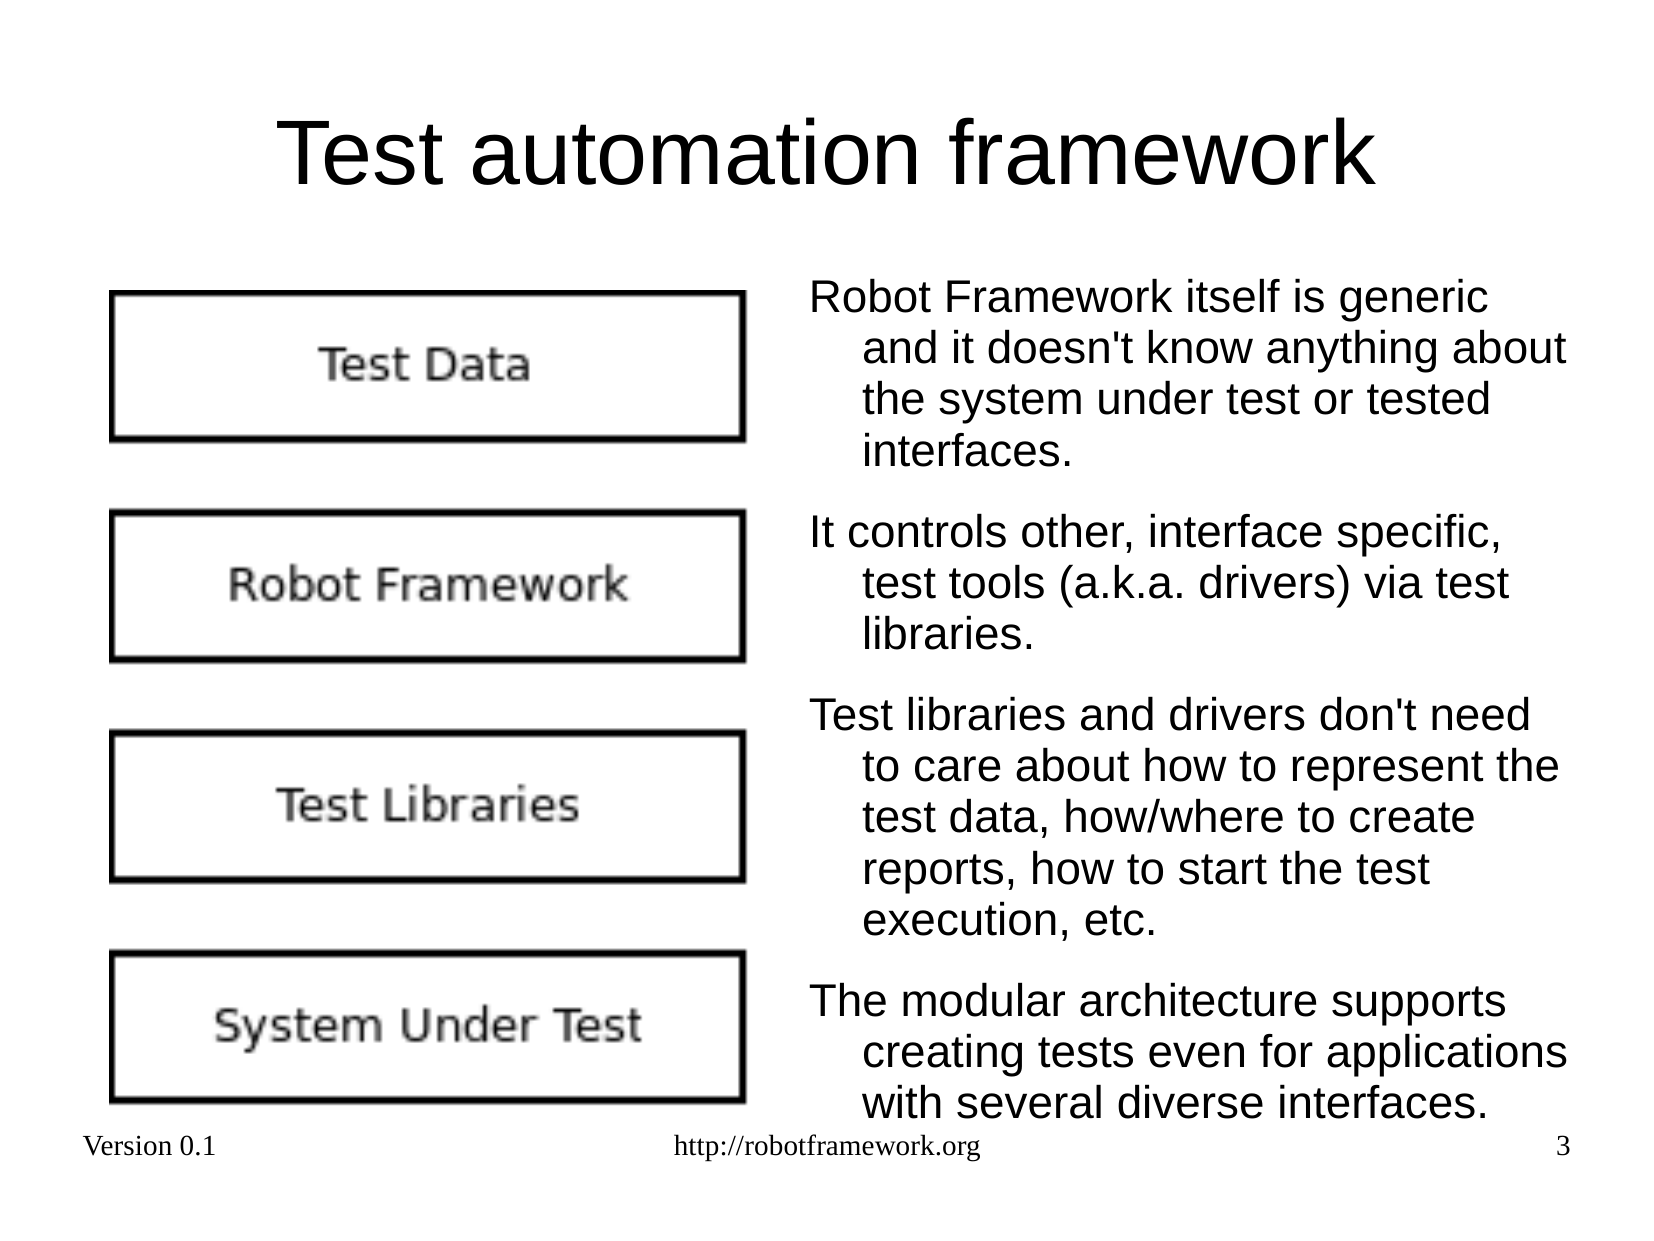

# Test automation framework
Robot Framework itself is generic and it doesn't know anything about the system under test or tested interfaces.
It controls other, interface specific, test tools (a.k.a. drivers) via test libraries.
Test libraries and drivers don't need to care about how to represent the test data, how/where to create reports, how to start the test execution, etc.
The modular architecture supports creating tests even for applications with several diverse interfaces.
Version 0.1
http://robotframework.org
3